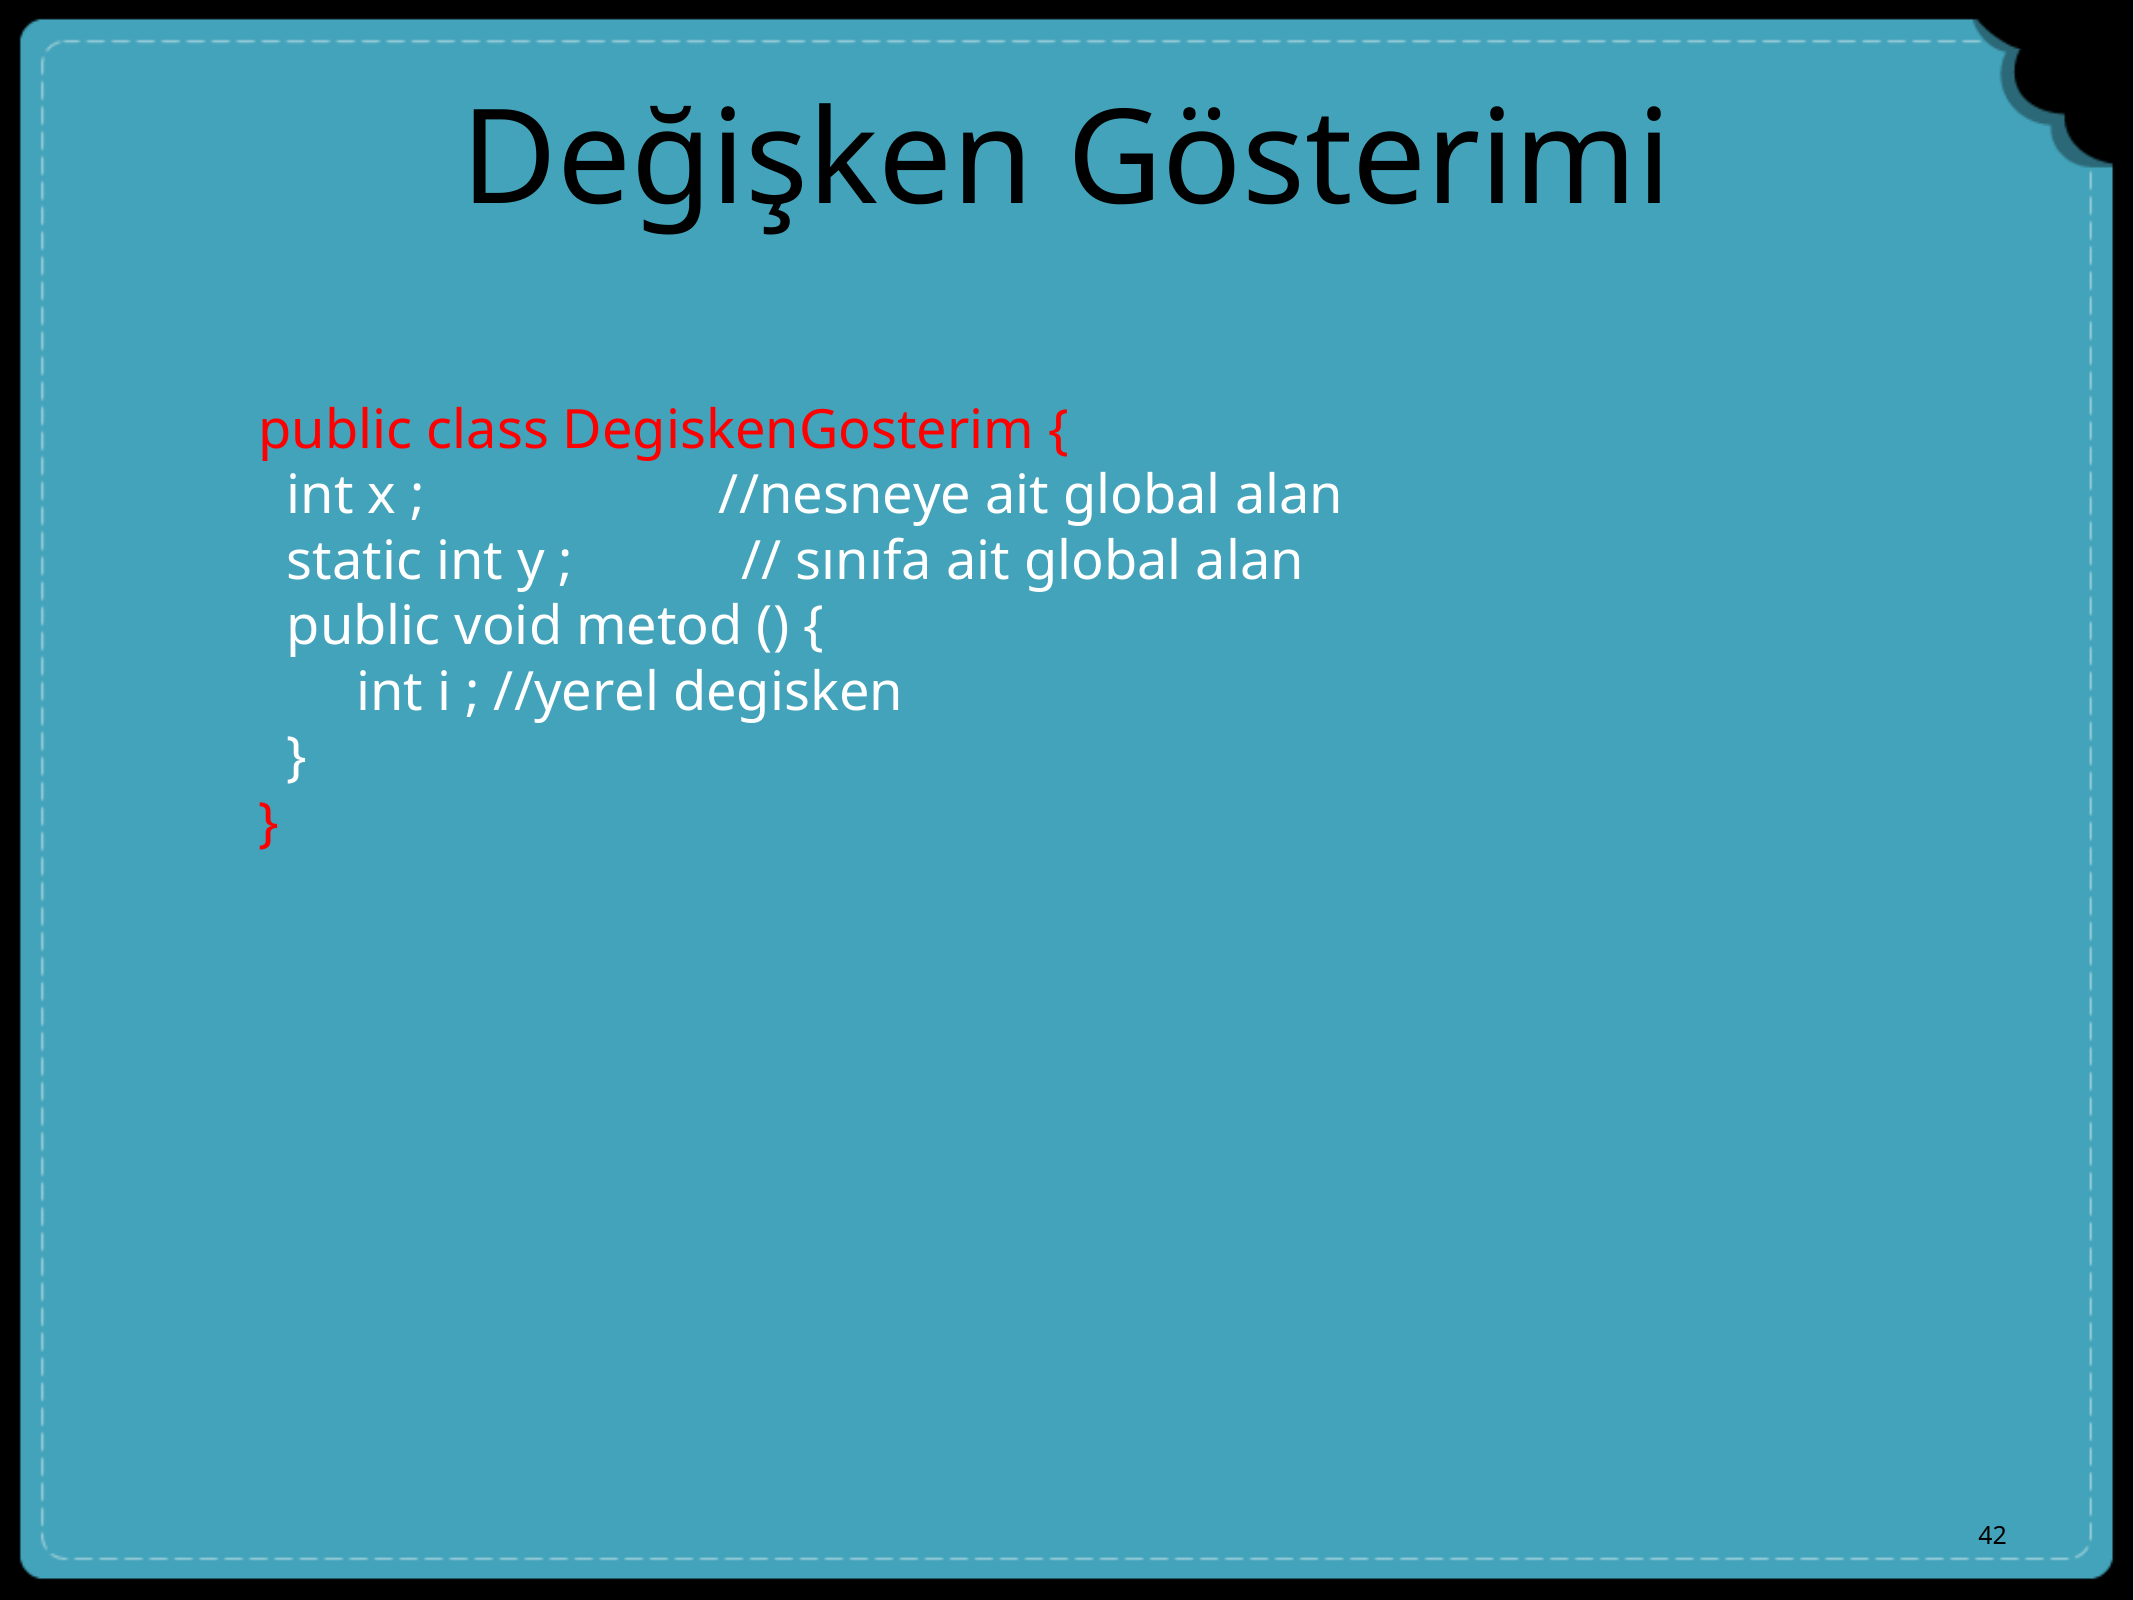

# Değişken Gösterimi
public class DegiskenGosterim {
  int x ; //nesneye ait global alan
 static int y ; // sınıfa ait global alan
 public void metod () {
	 int i ; //yerel degisken
 }
}
42